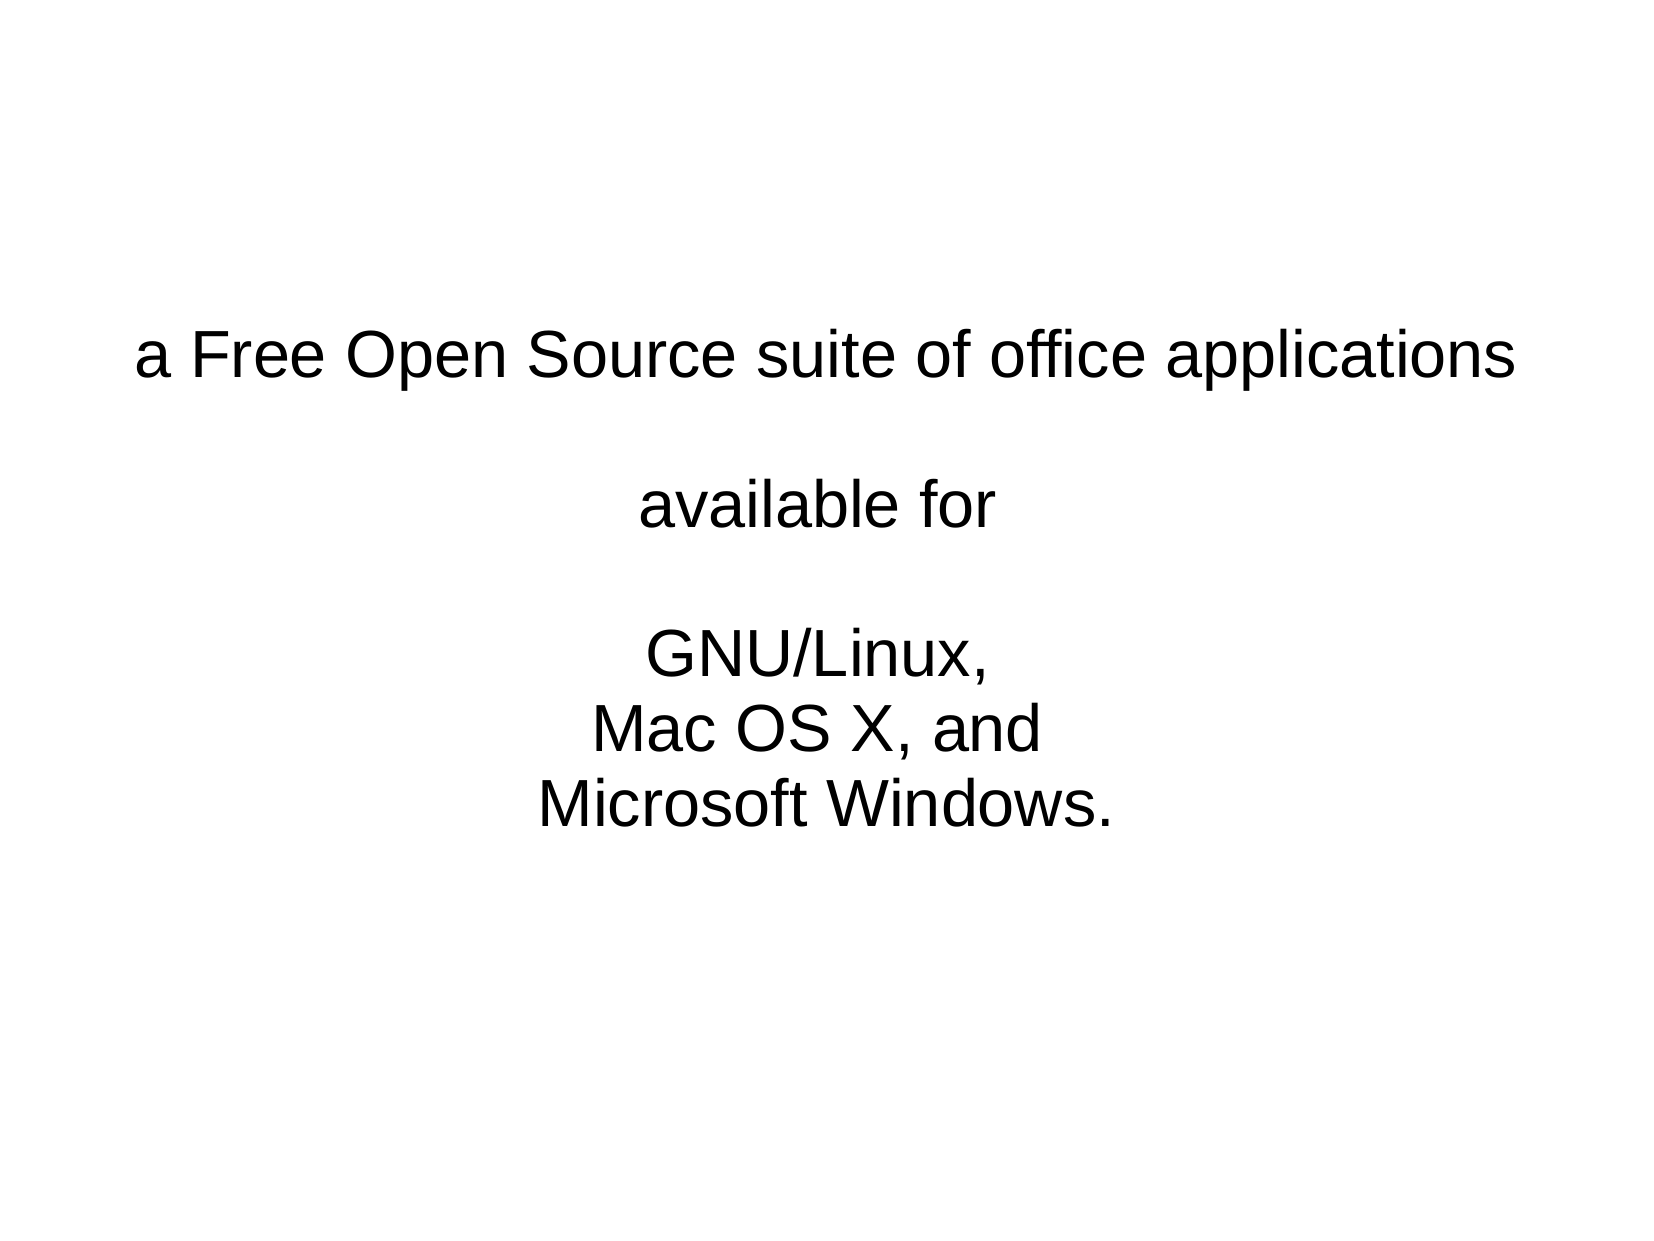

# a Free Open Source suite of office applications
available for
GNU/Linux,
Mac OS X, and
Microsoft Windows.